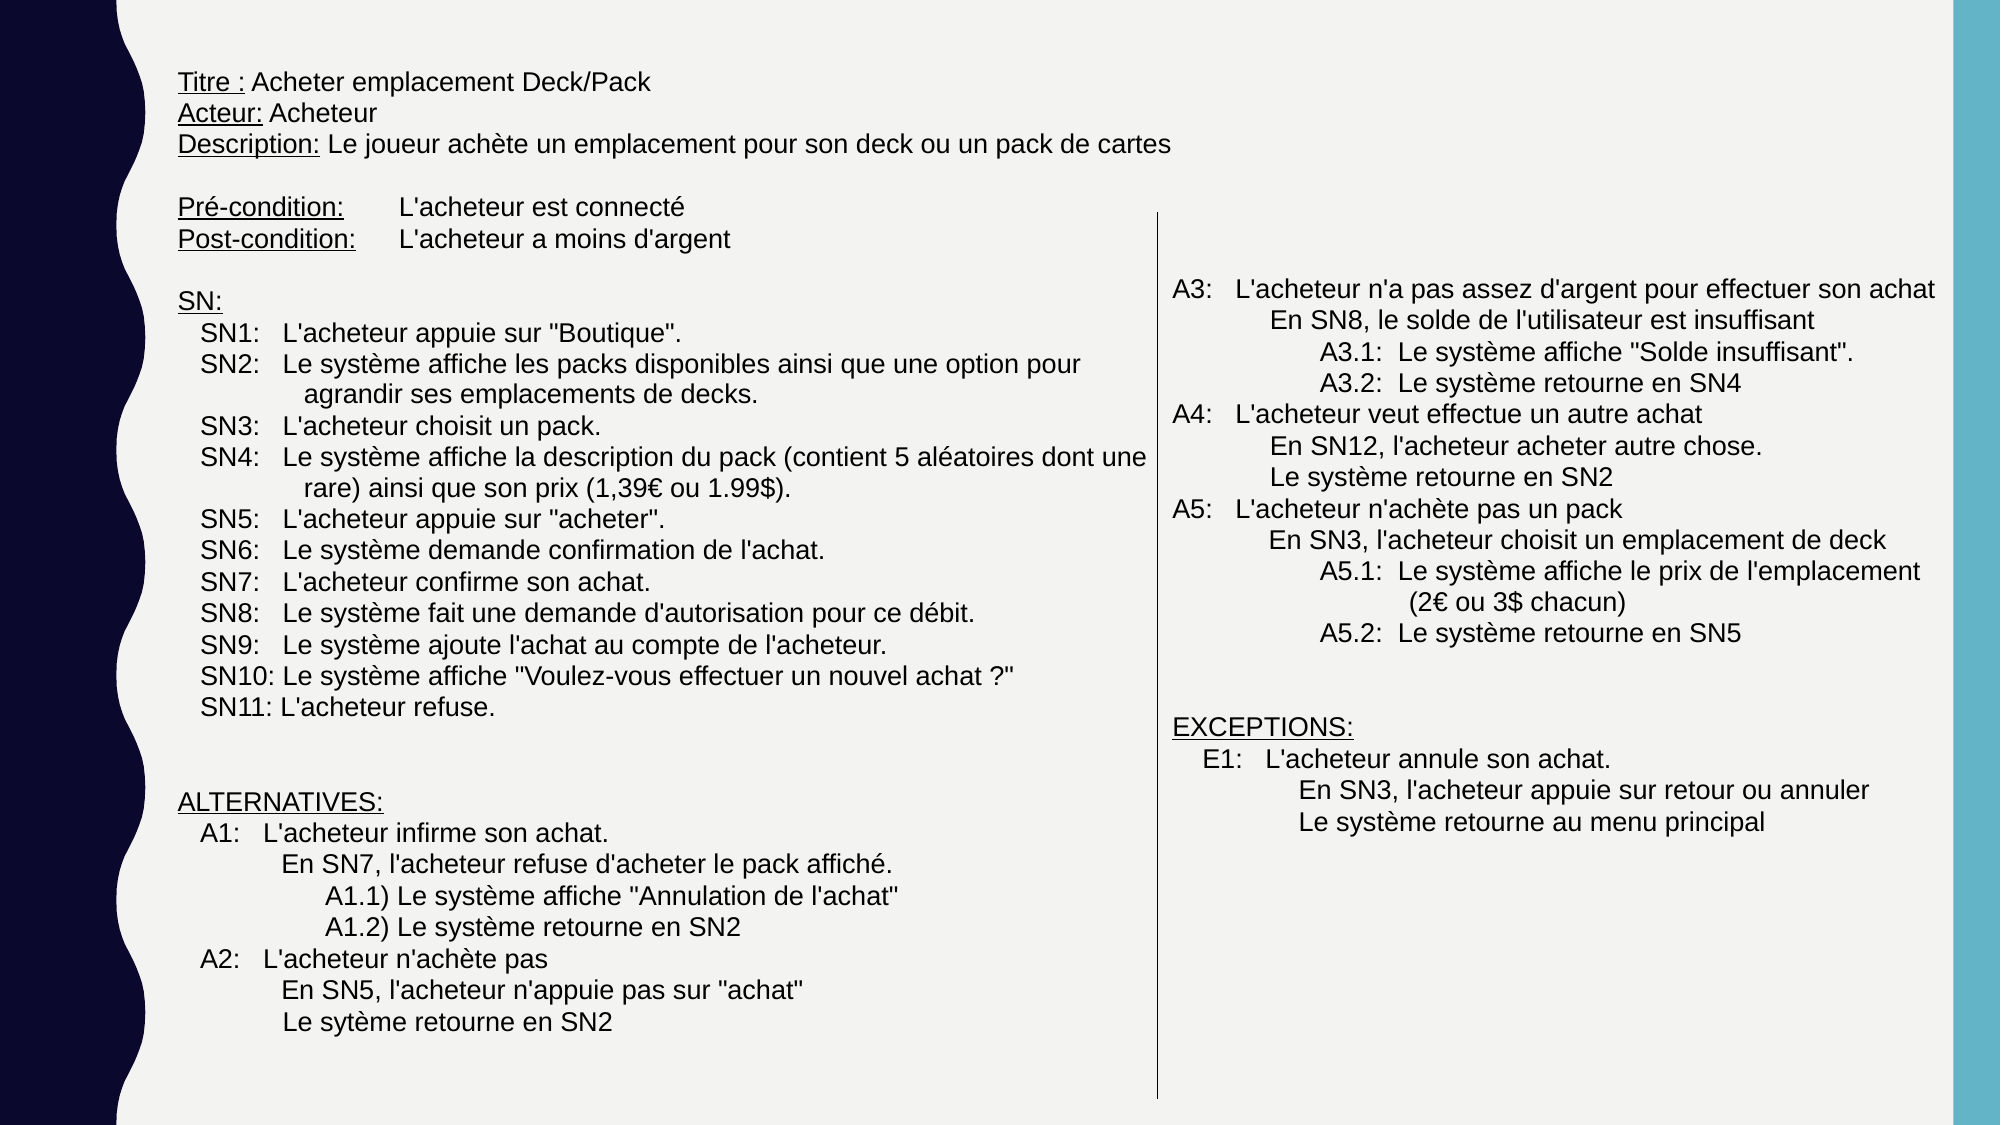

Titre : Acheter emplacement Deck/Pack
Acteur: Acheteur
Description: Le joueur achète un emplacement pour son deck ou un pack de cartes
Pré-condition:	L'acheteur est connecté
Post-condition:	L'acheteur a moins d'argent
SN:
 SN1: L'acheteur appuie sur "Boutique".
 SN2: Le système affiche les packs disponibles ainsi que une option pour 		 agrandir ses emplacements de decks.
 SN3: L'acheteur choisit un pack.
 SN4: Le système affiche la description du pack (contient 5 aléatoires dont une 	 rare) ainsi que son prix (1,39€ ou 1.99$).
 SN5: L'acheteur appuie sur "acheter".
 SN6: Le système demande confirmation de l'achat.
 SN7: L'acheteur confirme son achat.
 SN8: Le système fait une demande d'autorisation pour ce débit.
 SN9: Le système ajoute l'achat au compte de l'acheteur.
 SN10: Le système affiche "Voulez-vous effectuer un nouvel achat ?"
 SN11: L'acheteur refuse.
ALTERNATIVES:
 A1: L'acheteur infirme son achat.
	 En SN7, l'acheteur refuse d'acheter le pack affiché.
		A1.1) Le système affiche "Annulation de l'achat"
		A1.2) Le système retourne en SN2
 A2: L'acheteur n'achète pas
	 En SN5, l'acheteur n'appuie pas sur "achat"
 Le sytème retourne en SN2
A3: L'acheteur n'a pas assez d'argent pour effectuer son achat
 En SN8, le solde de l'utilisateur est insuffisant
		A3.1: Le système affiche "Solde insuffisant".
		A3.2: Le système retourne en SN4
A4: L'acheteur veut effectue un autre achat
 En SN12, l'acheteur acheter autre chose.
 Le système retourne en SN2
A5: L'acheteur n'achète pas un pack
	 En SN3, l'acheteur choisit un emplacement de deck
		A5.1: Le système affiche le prix de l'emplacement 			 (2€ ou 3$ chacun)
		A5.2: Le système retourne en SN5
EXCEPTIONS:
 E1: L'acheteur annule son achat.
	 En SN3, l'acheteur appuie sur retour ou annuler
	 Le système retourne au menu principal